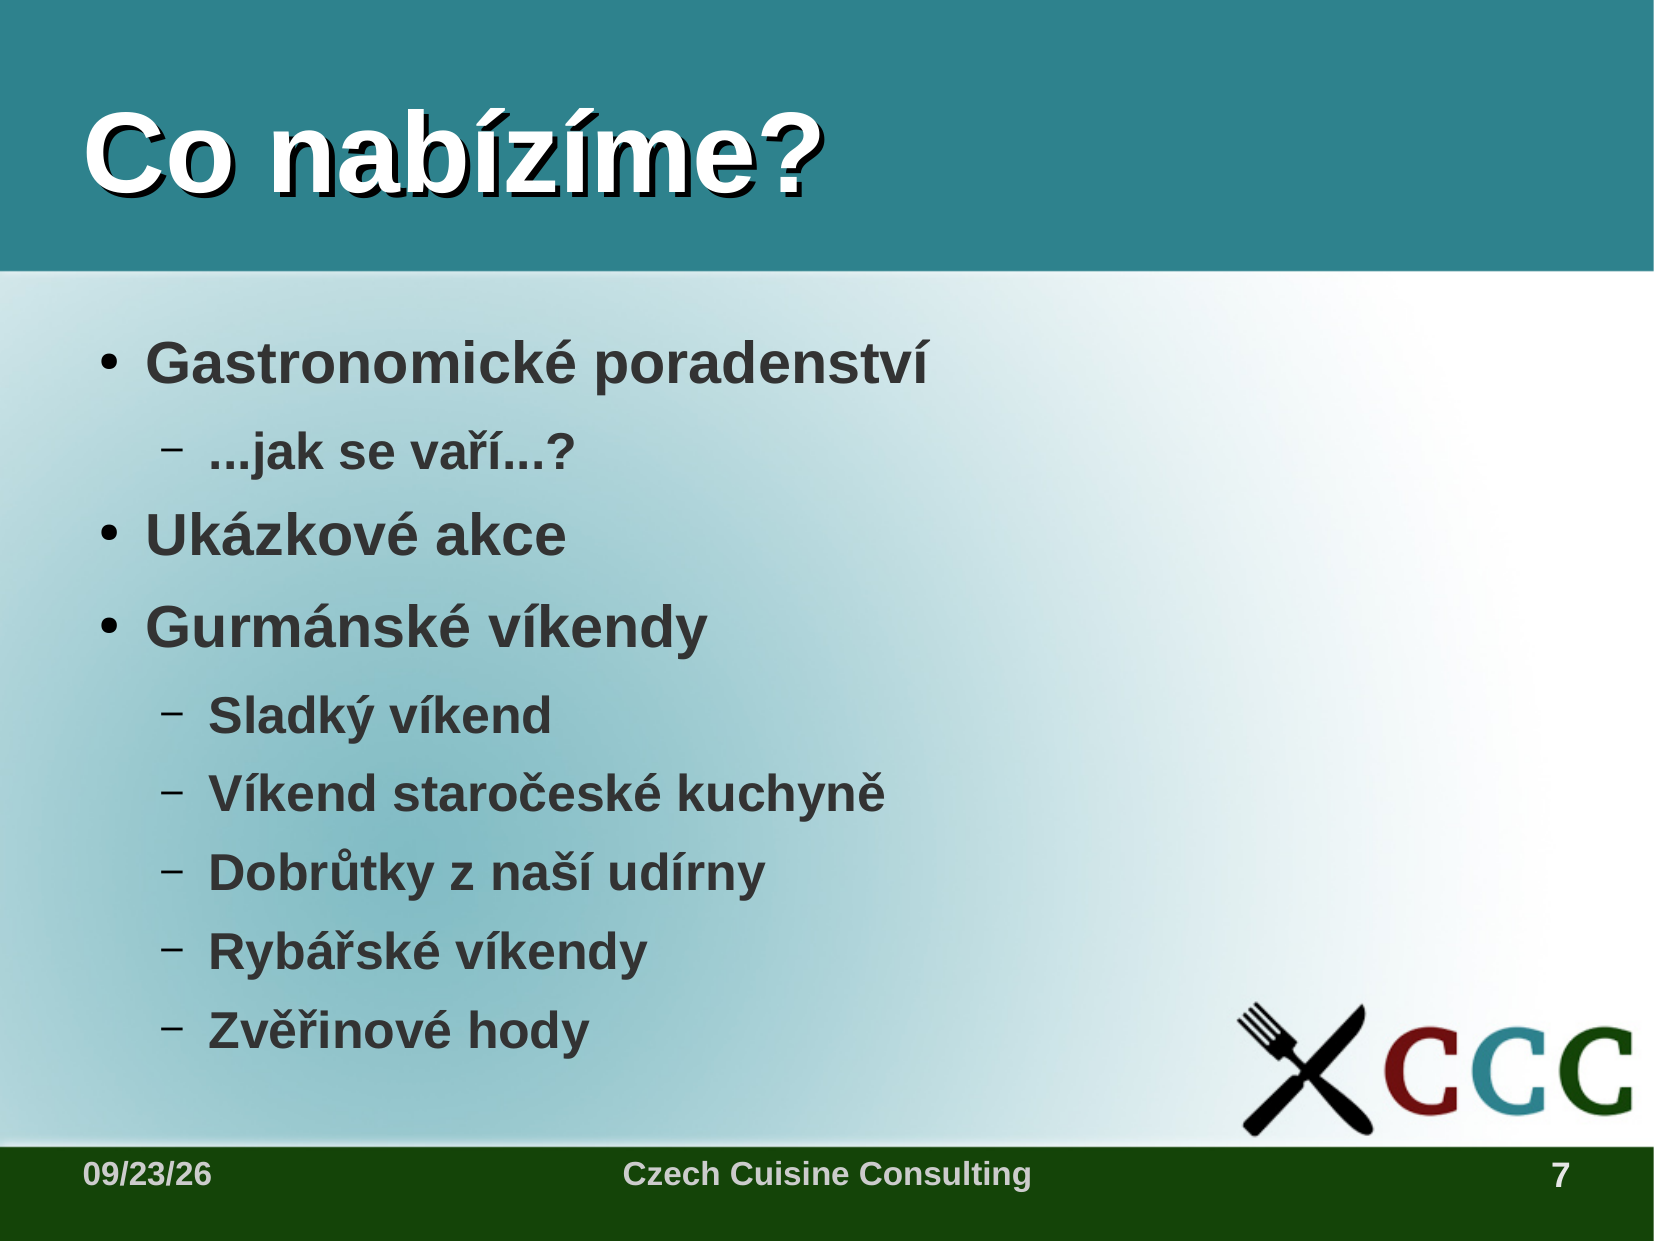

# Co nabízíme?
Gastronomické poradenství
...jak se vaří...?
Ukázkové akce
Gurmánské víkendy
Sladký víkend
Víkend staročeské kuchyně
Dobrůtky z naší udírny
Rybářské víkendy
Zvěřinové hody
Czech Cuisine Consulting
7